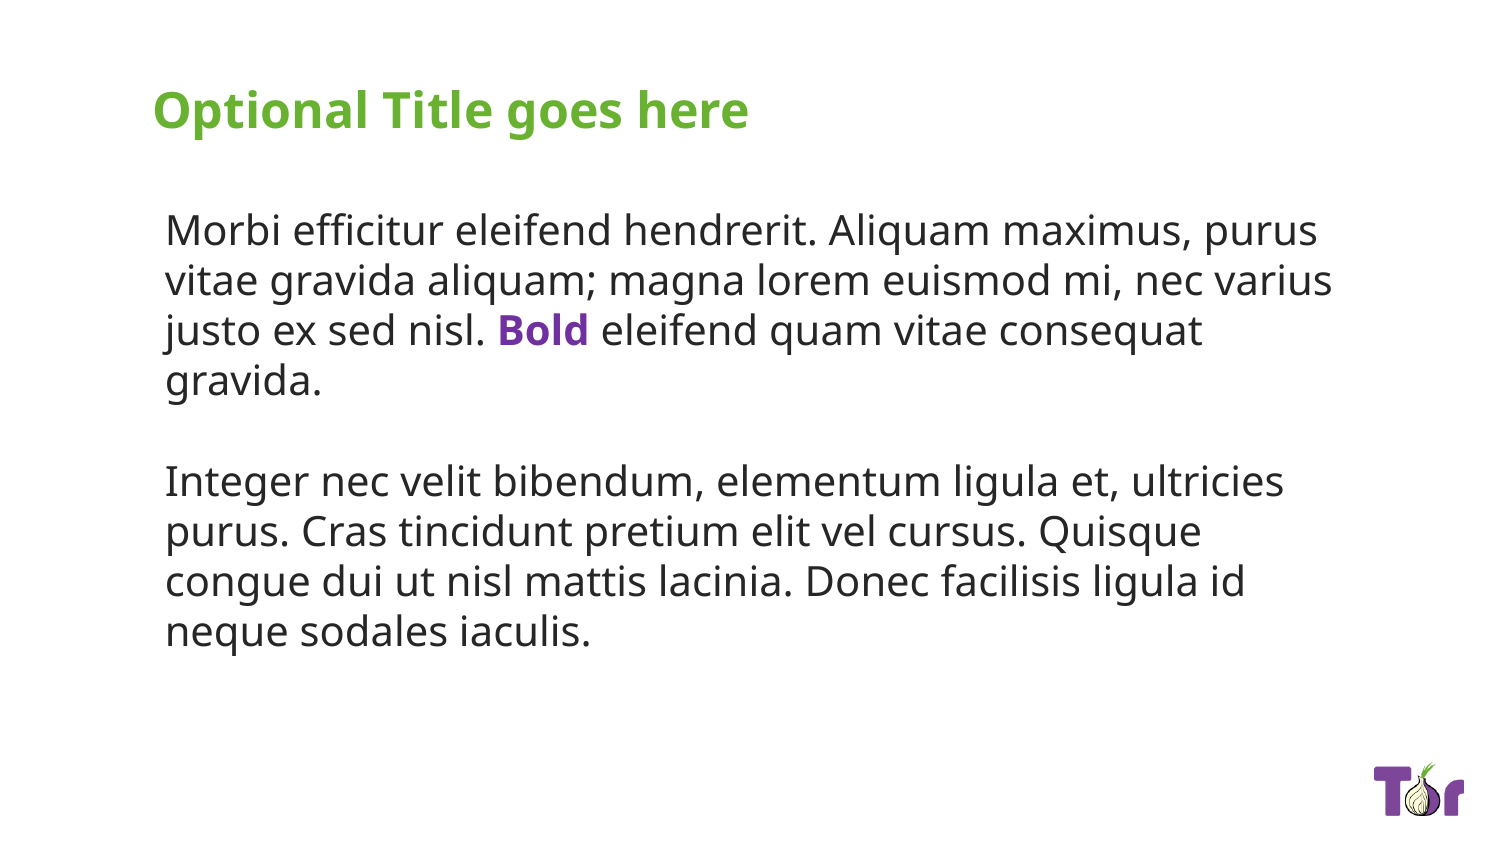

Optional Title goes here
Morbi efficitur eleifend hendrerit. Aliquam maximus, purus vitae gravida aliquam; magna lorem euismod mi, nec varius justo ex sed nisl. Bold eleifend quam vitae consequat gravida.
Integer nec velit bibendum, elementum ligula et, ultricies purus. Cras tincidunt pretium elit vel cursus. Quisque congue dui ut nisl mattis lacinia. Donec facilisis ligula id neque sodales iaculis.